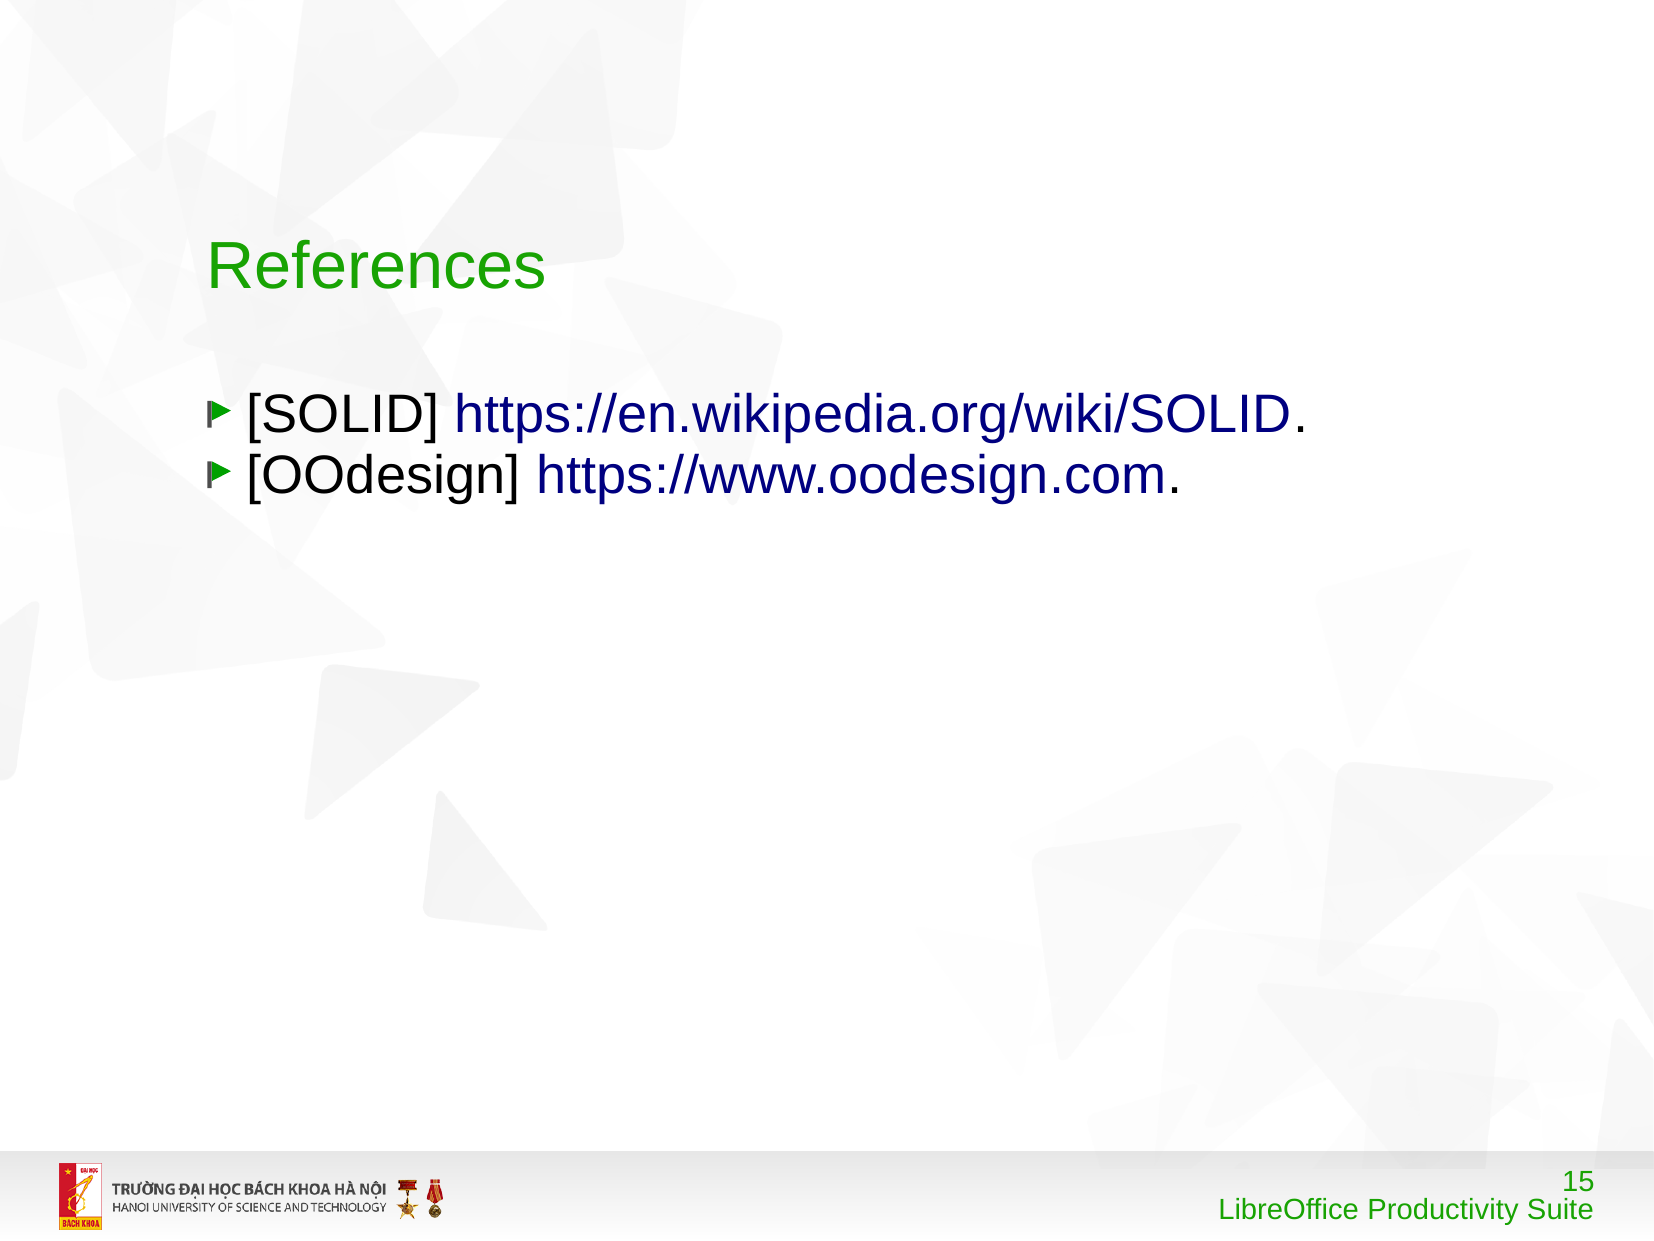

# References
 [SOLID] https://en.wikipedia.org/wiki/SOLID.
 [OOdesign] https://www.oodesign.com.
15
LibreOffice Productivity Suite